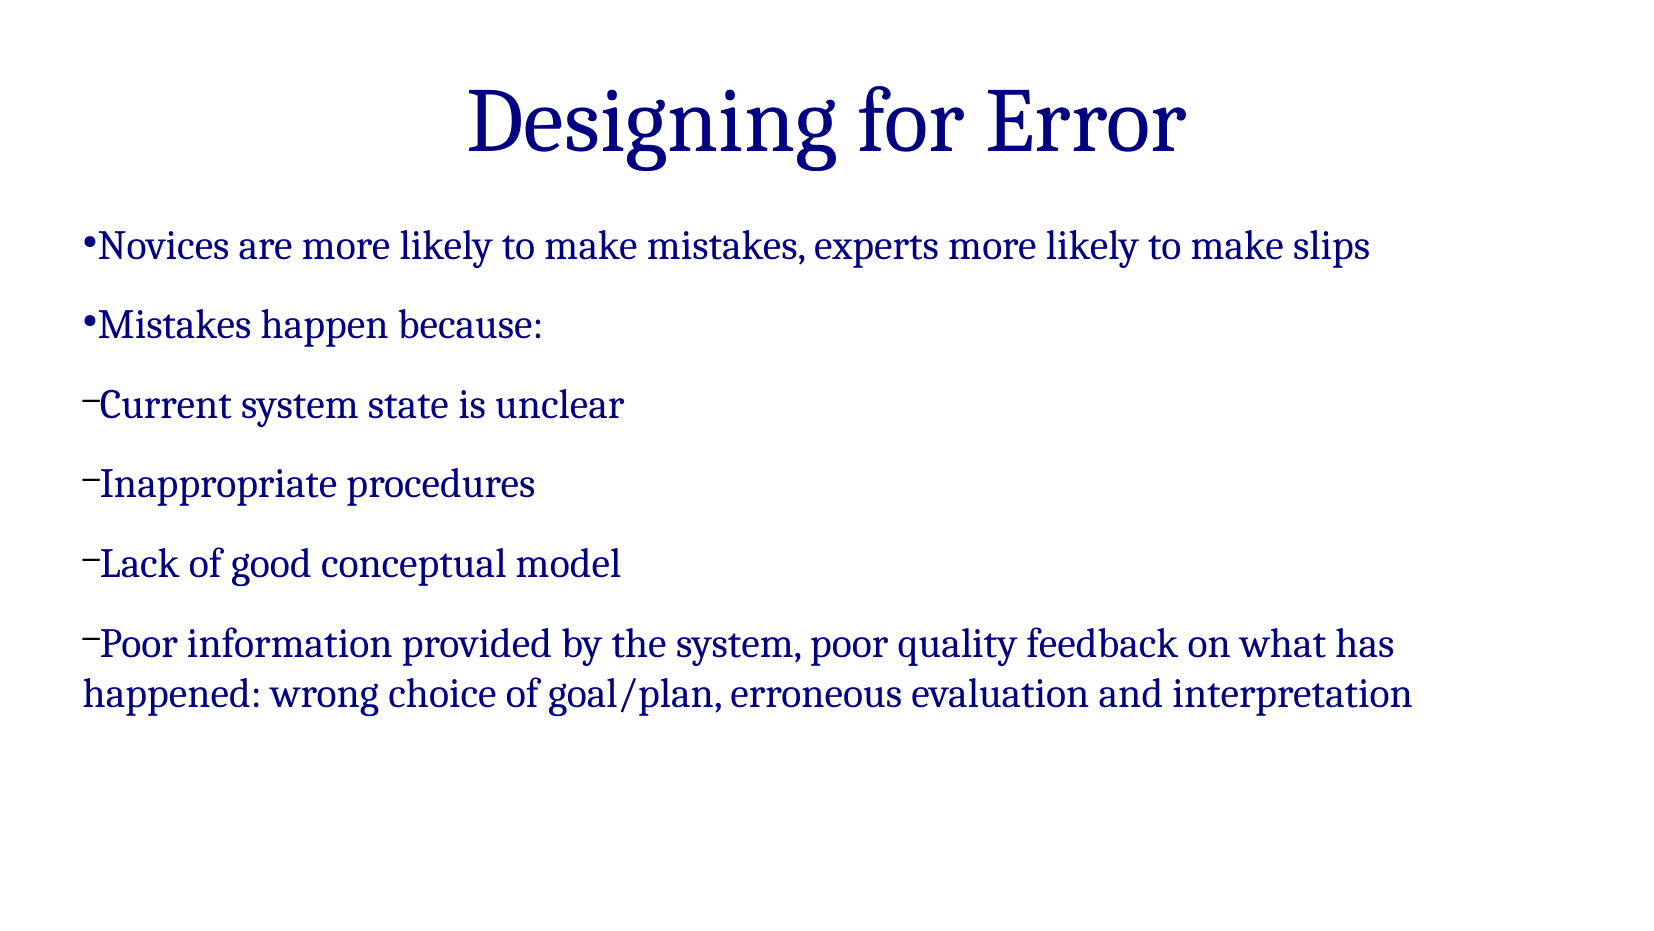

# Designing for Error
Novices are more likely to make mistakes, experts more likely to make slips
Mistakes happen because:
Current system state is unclear
Inappropriate procedures
Lack of good conceptual model
Poor information provided by the system, poor quality feedback on what has happened: wrong choice of goal/plan, erroneous evaluation and interpretation